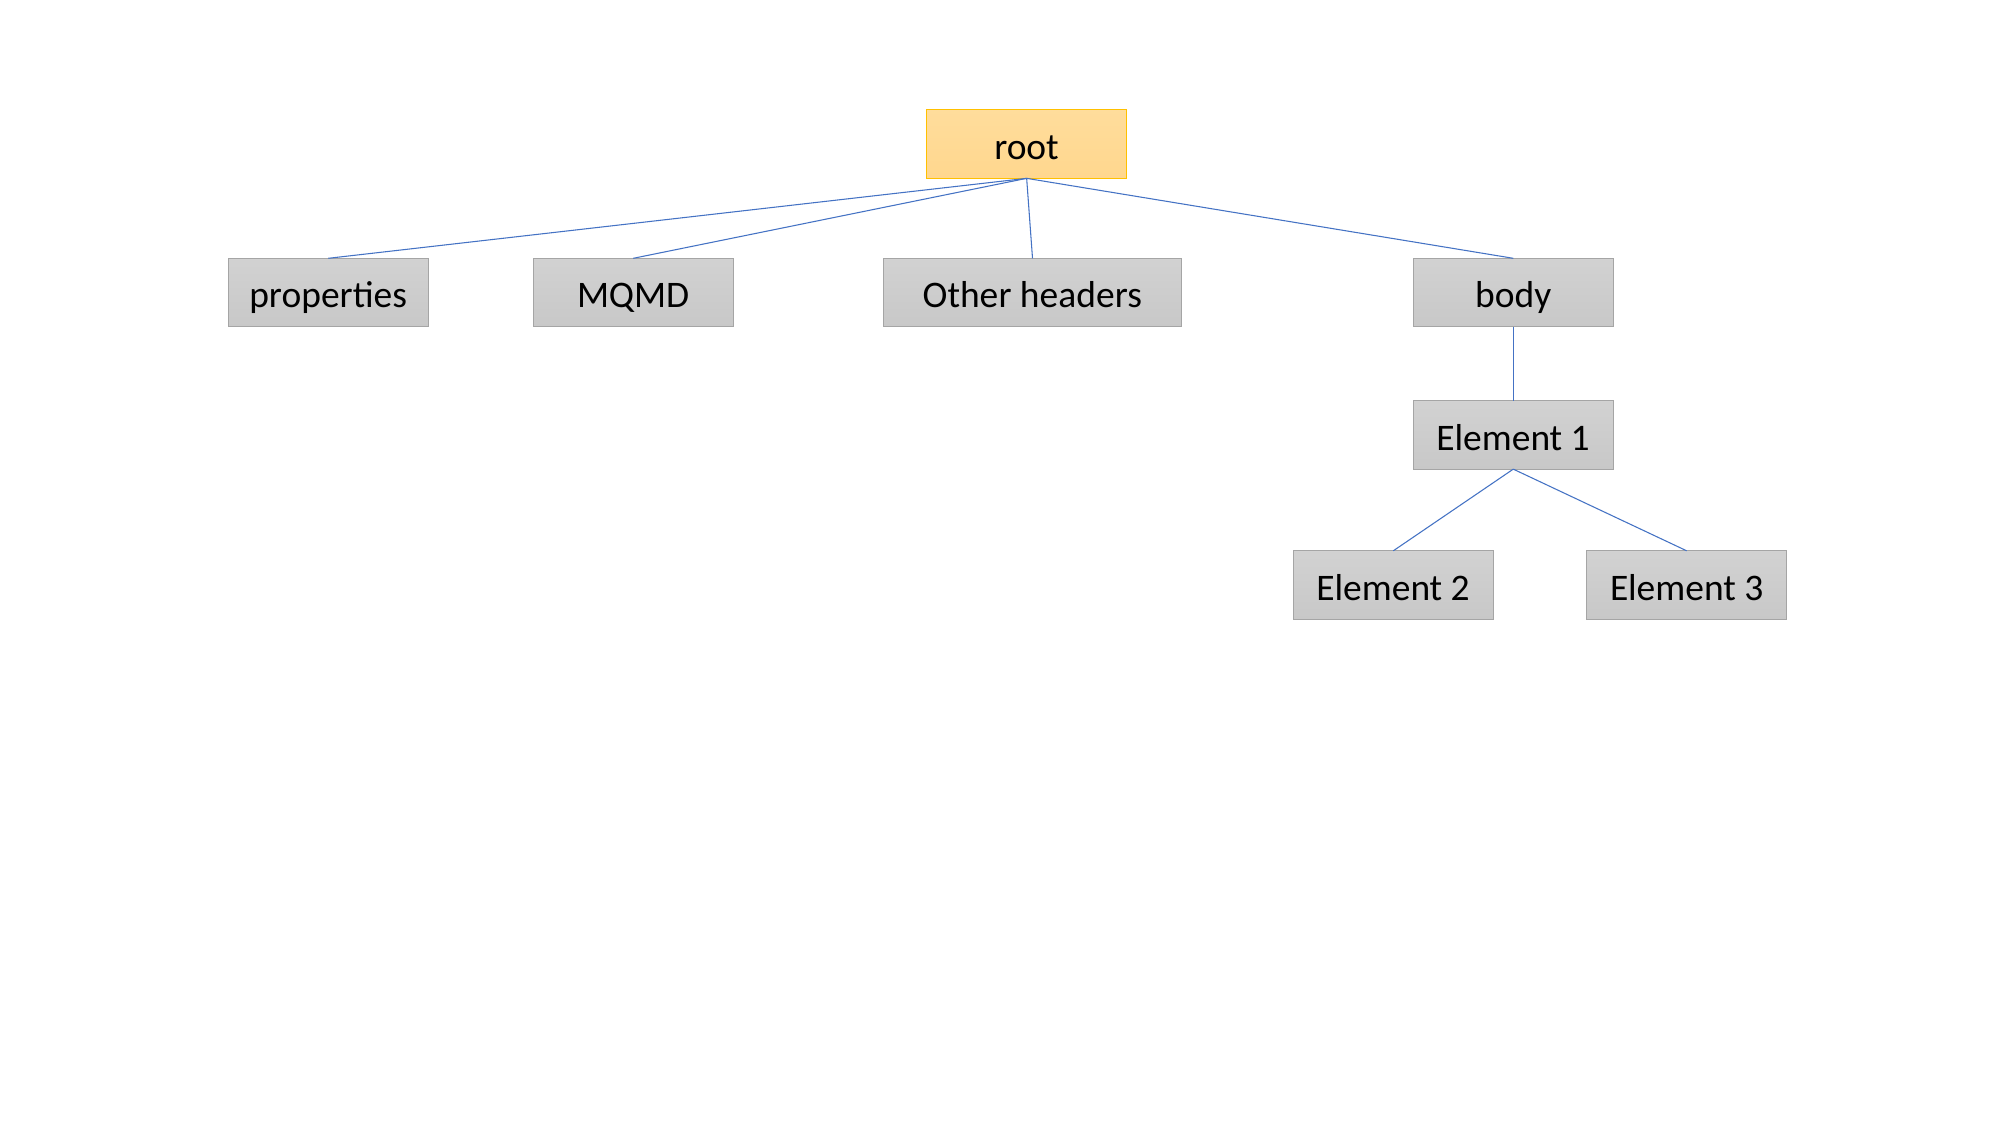

root
properties
MQMD
Other headers
body
Element 1
Element 2
Element 3